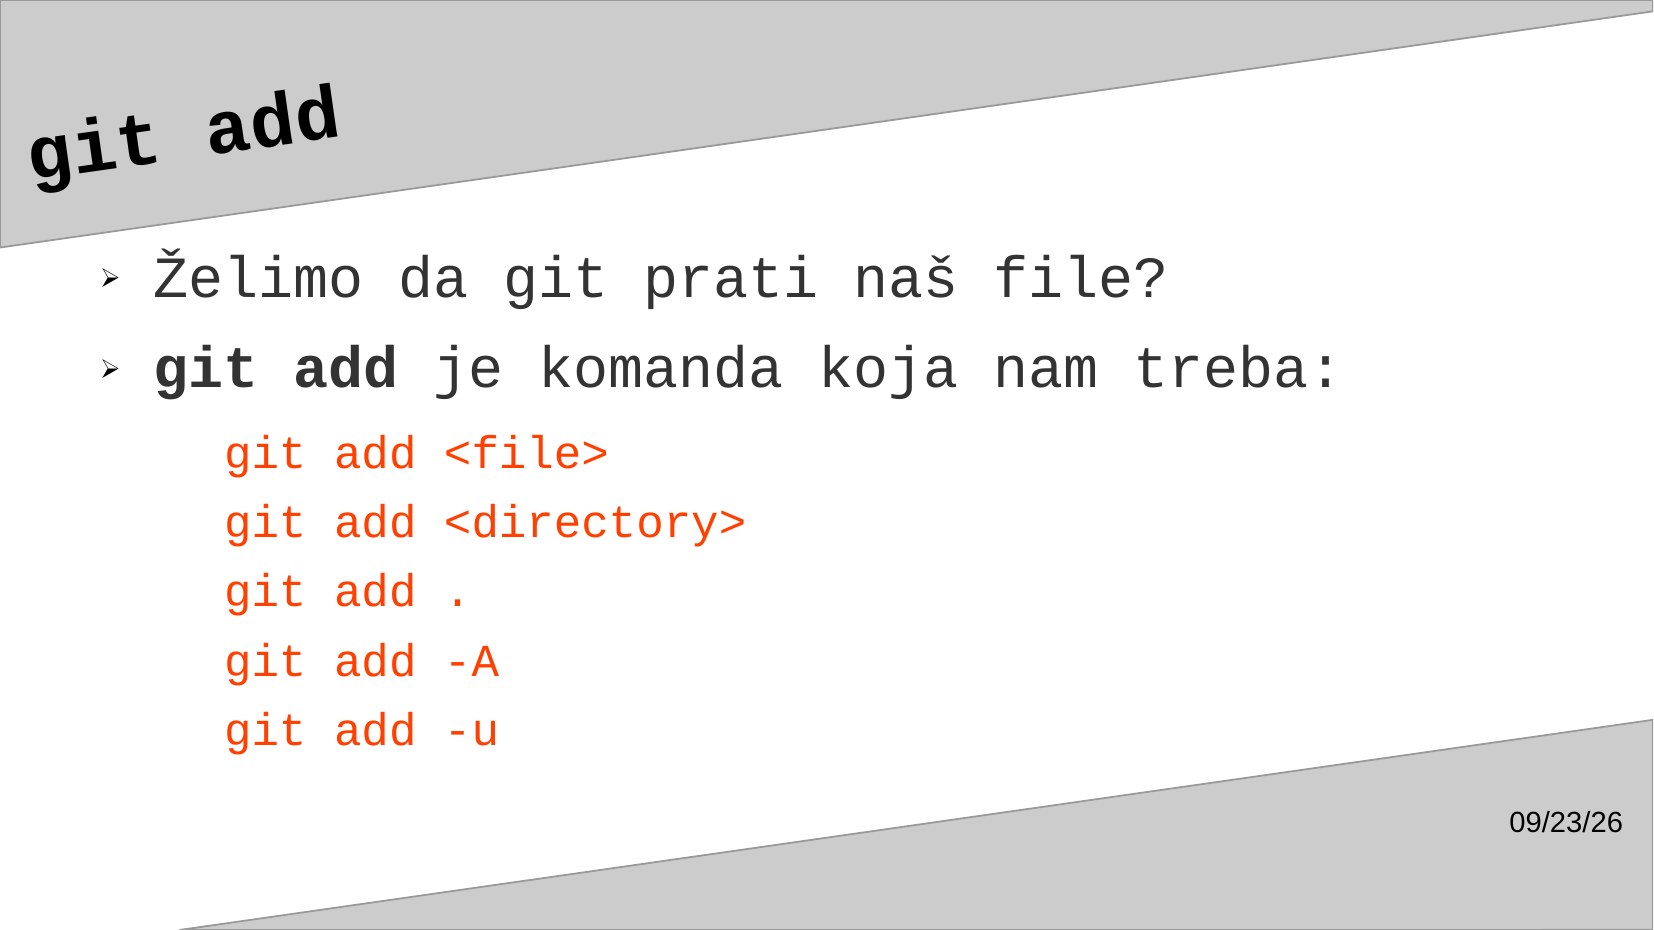

# git add
Želimo da git prati naš file?
git add je komanda koja nam treba:
git add <file>
git add <directory>
git add .
git add -A
git add -u
47